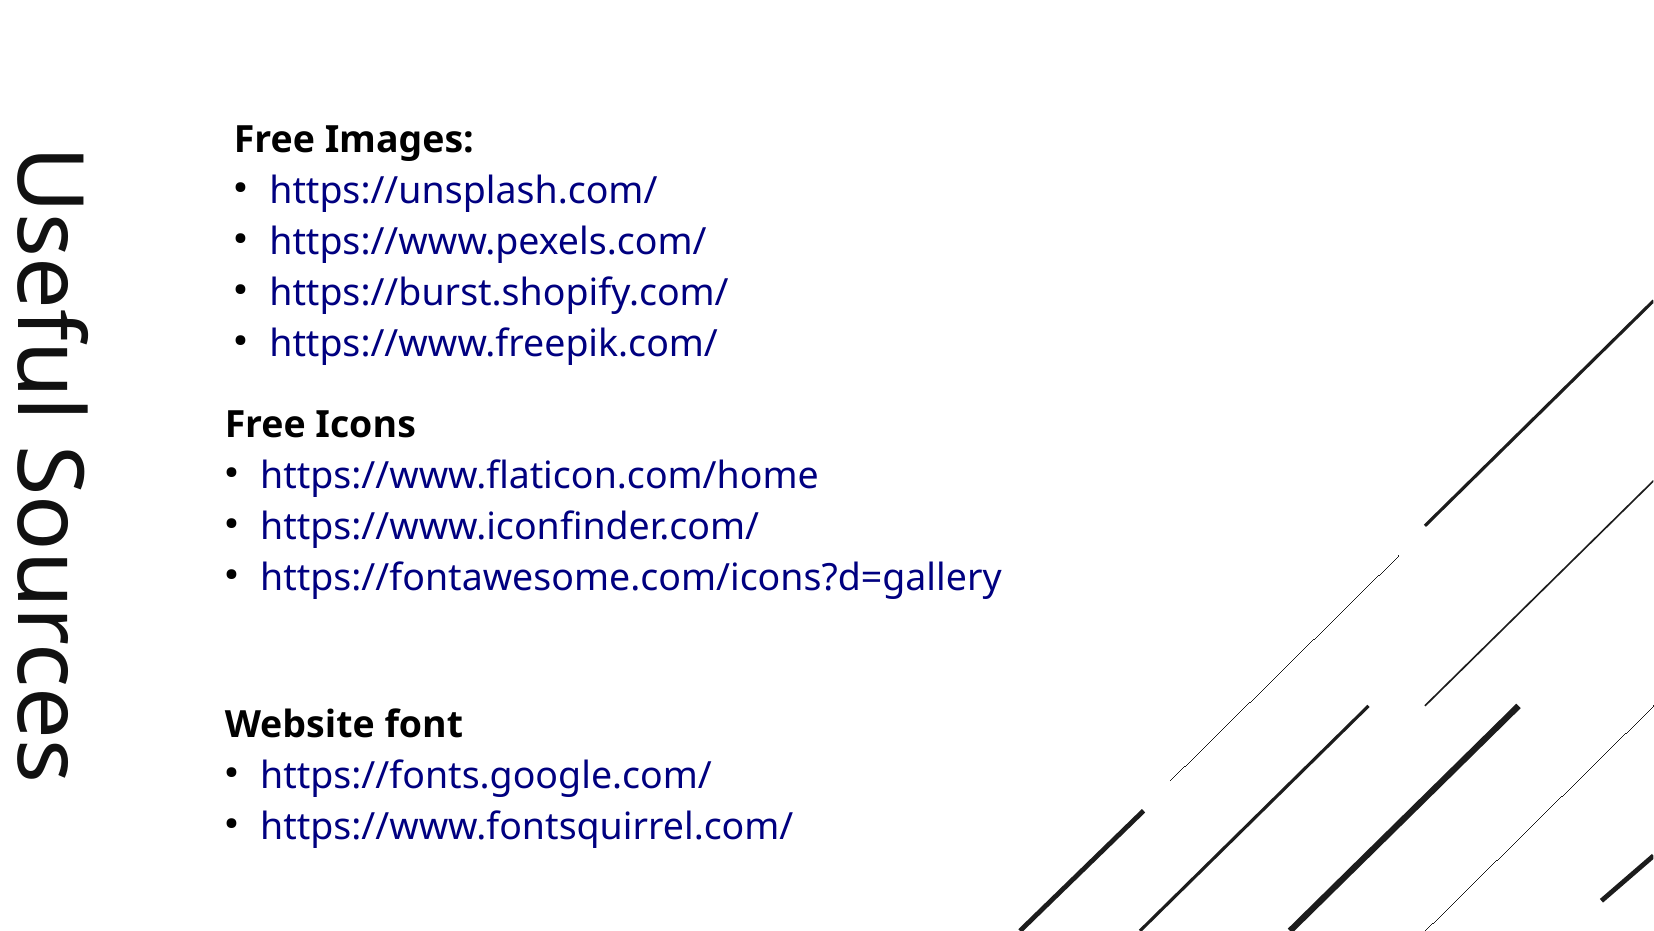

Free Images:
https://unsplash.com/
https://www.pexels.com/
https://burst.shopify.com/
https://www.freepik.com/
# Useful Sources
Free Icons
https://www.flaticon.com/home
https://www.iconfinder.com/
https://fontawesome.com/icons?d=gallery
Website font
https://fonts.google.com/
https://www.fontsquirrel.com/